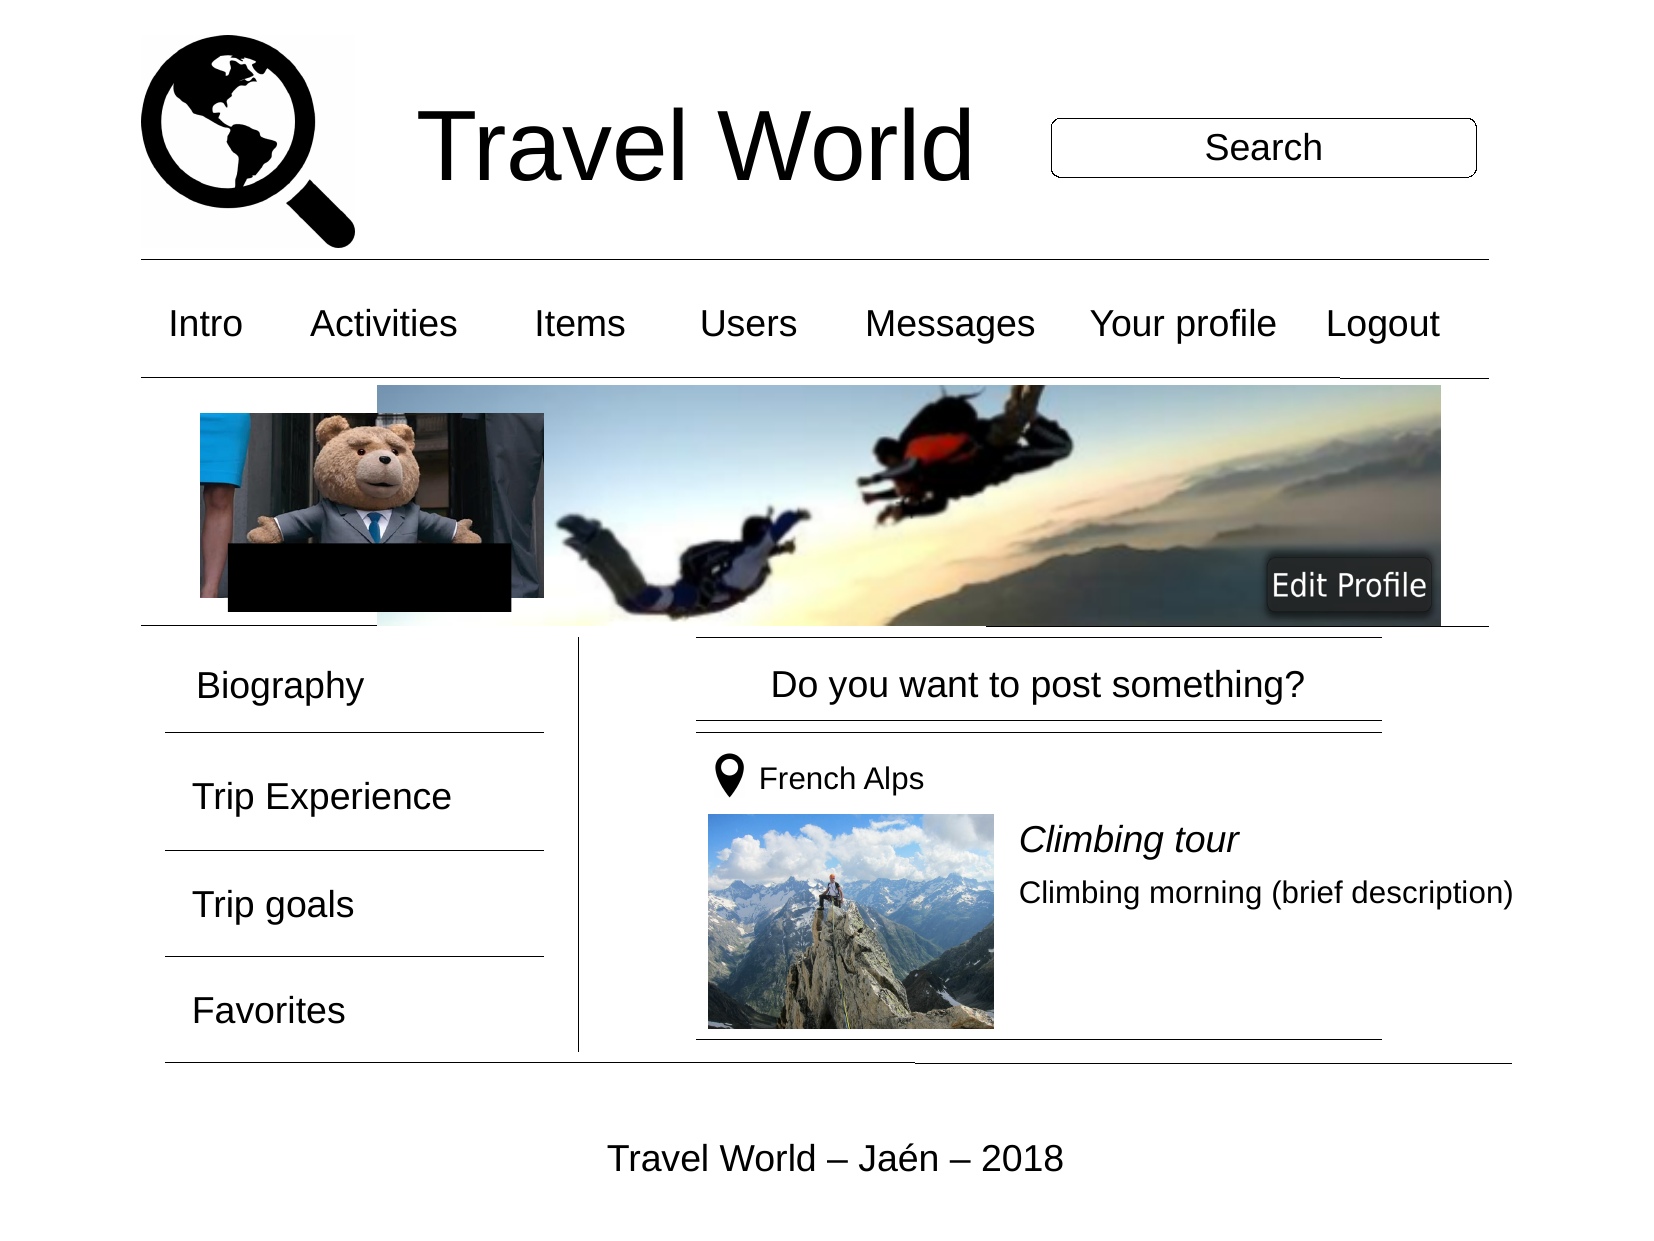

Travel World
Search
Intro
Activities
Items
Users
Messages
Your profile
Logout
Pepe pepote
Do you want to post something?
Biography
French Alps
Trip Experience
Climbing tour
Climbing morning (brief description)
Trip goals
Favorites
		Travel World – Jaén – 2018